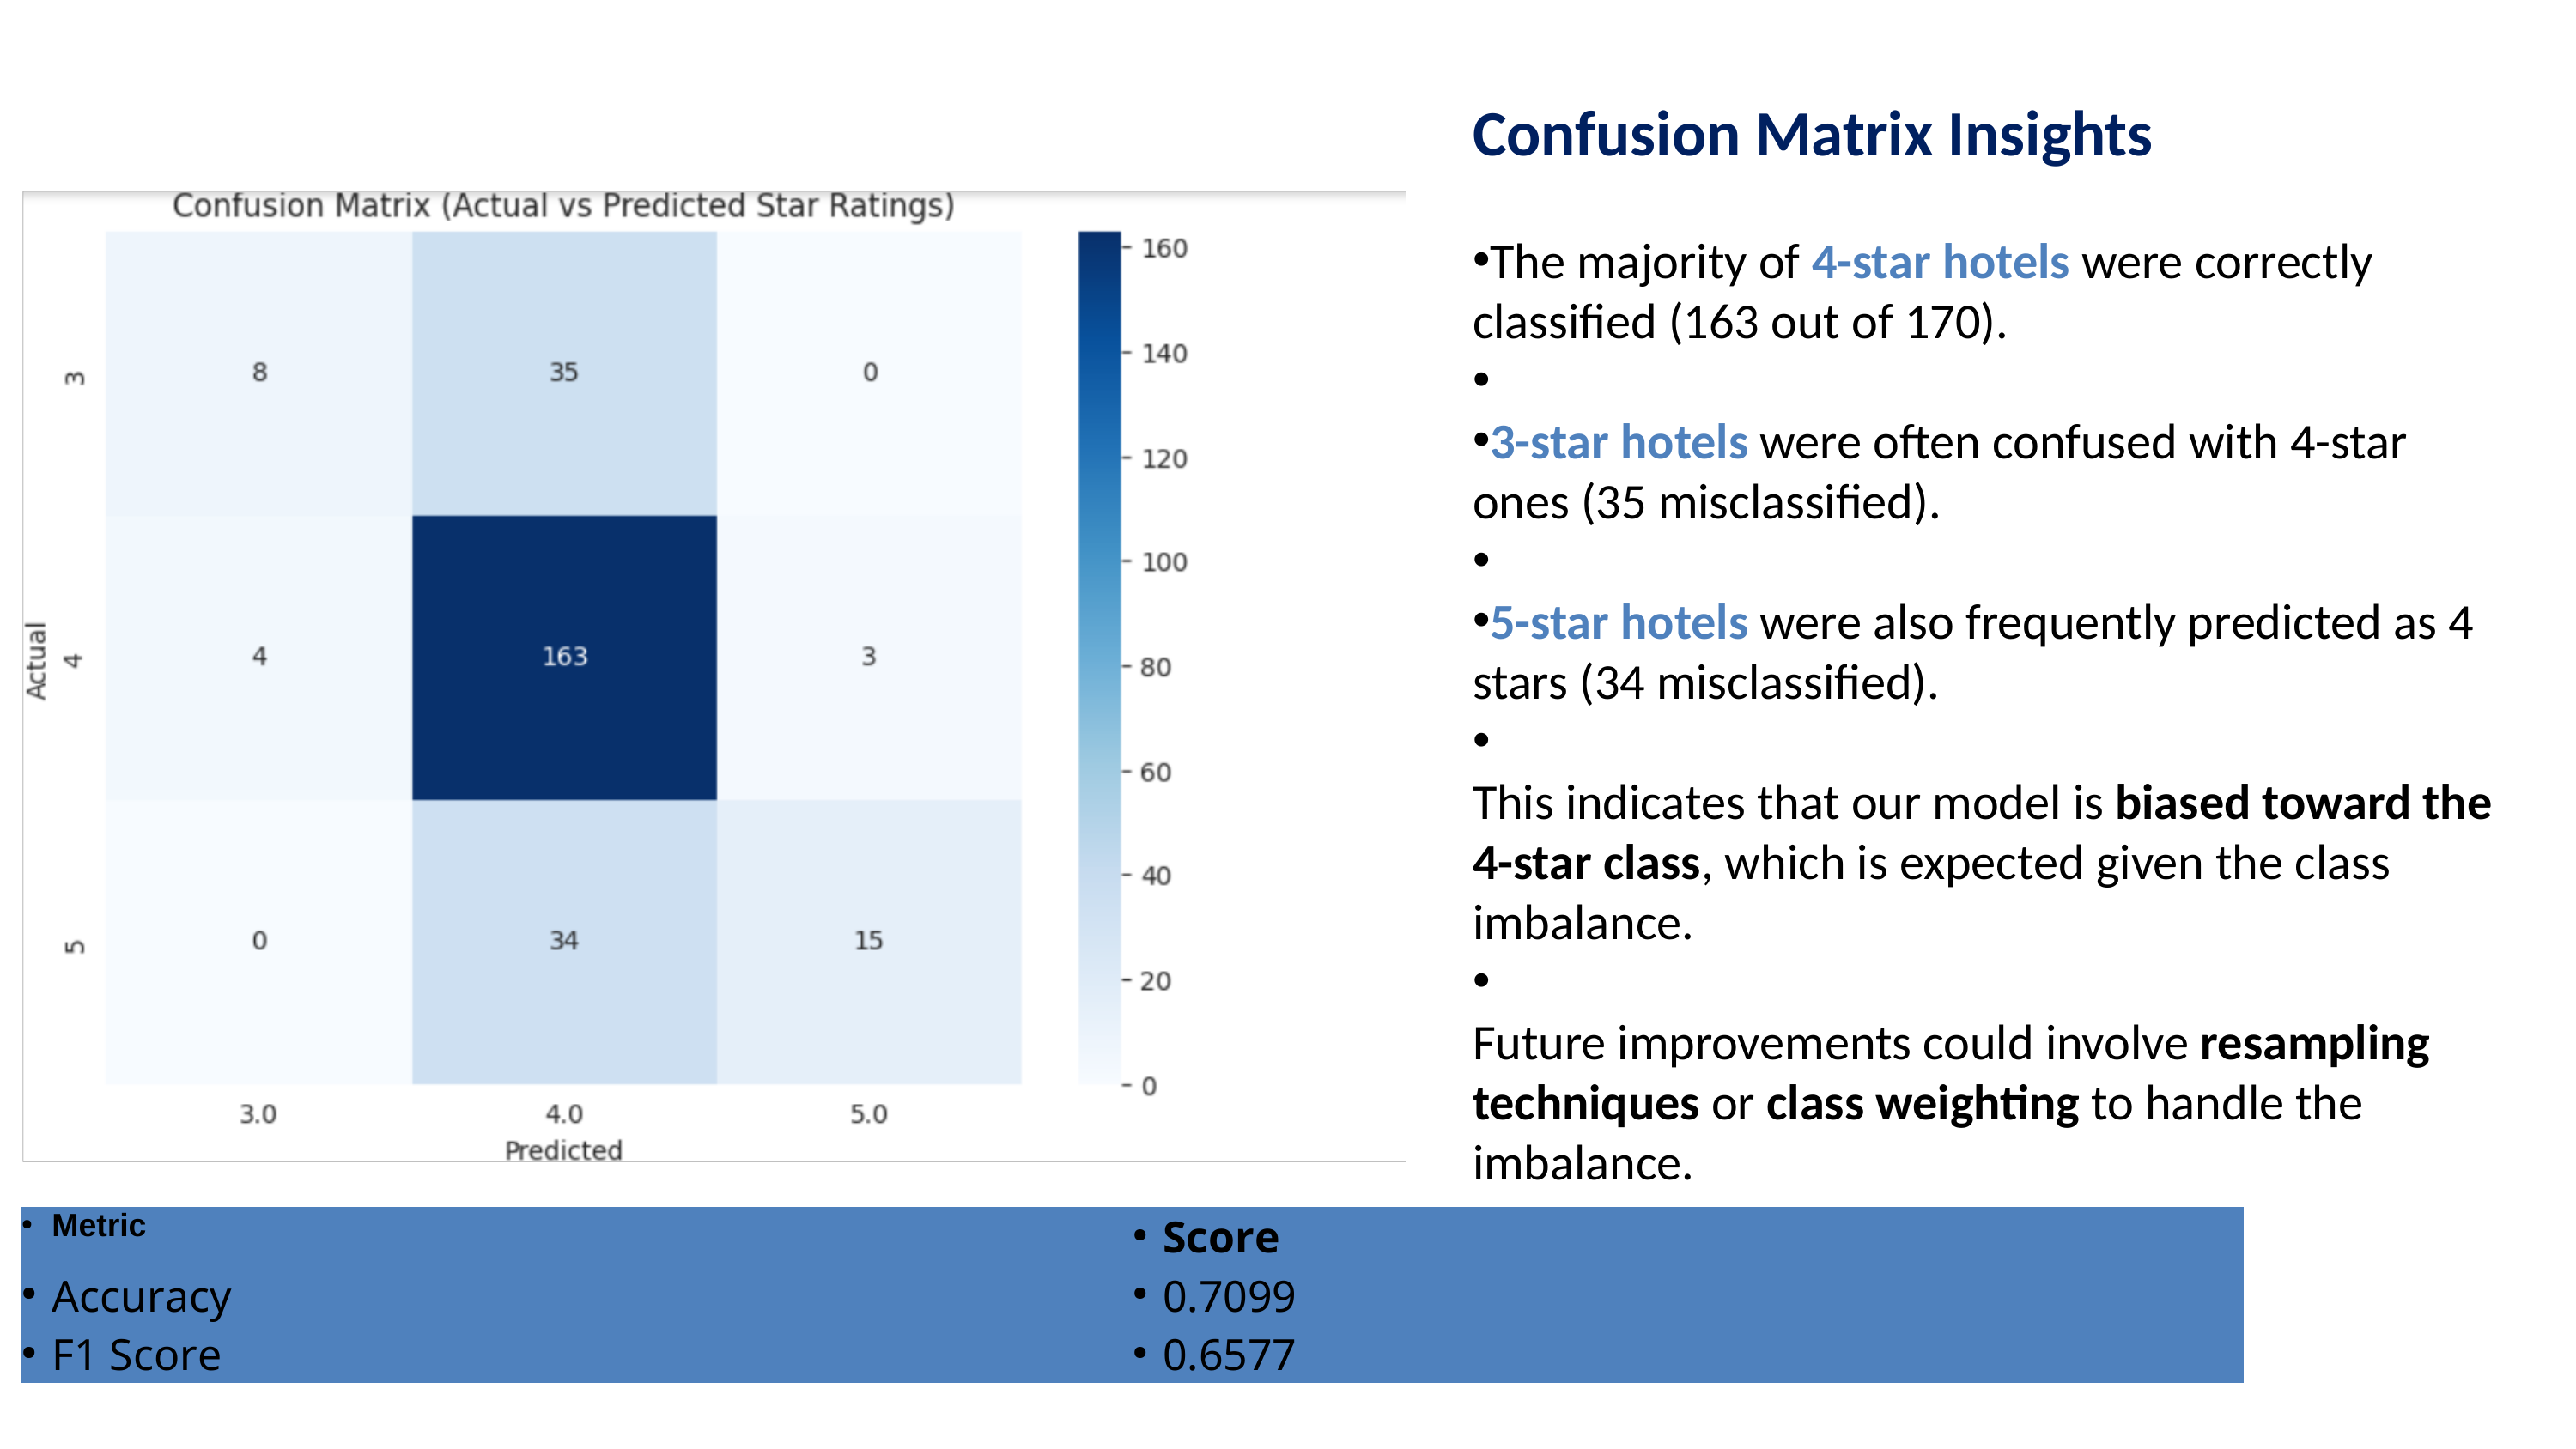

Confusion Matrix Insights
The majority of 4-star hotels were correctly classified (163 out of 170).
3-star hotels were often confused with 4-star ones (35 misclassified).
5-star hotels were also frequently predicted as 4 stars (34 misclassified).
This indicates that our model is biased toward the 4-star class, which is expected given the class imbalance.
Future improvements could involve resampling techniques or class weighting to handle the imbalance.
| Metric | Score |
| --- | --- |
| Accuracy | 0.7099 |
| F1 Score | 0.6577 |